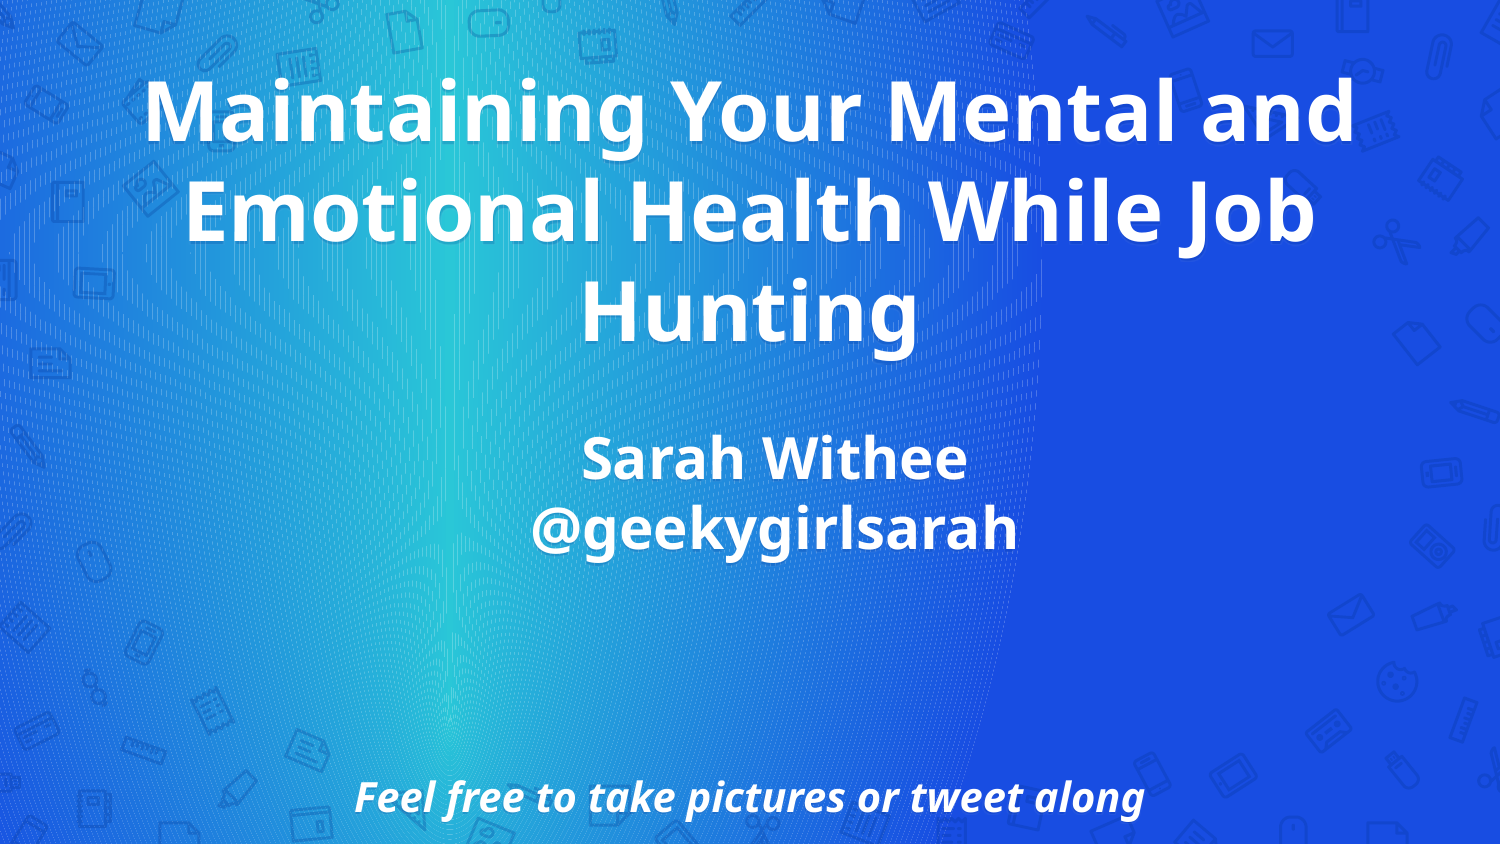

# Maintaining Your Mental and Emotional Health While Job Hunting
Sarah Withee
@geekygirlsarah
Feel free to take pictures or tweet along